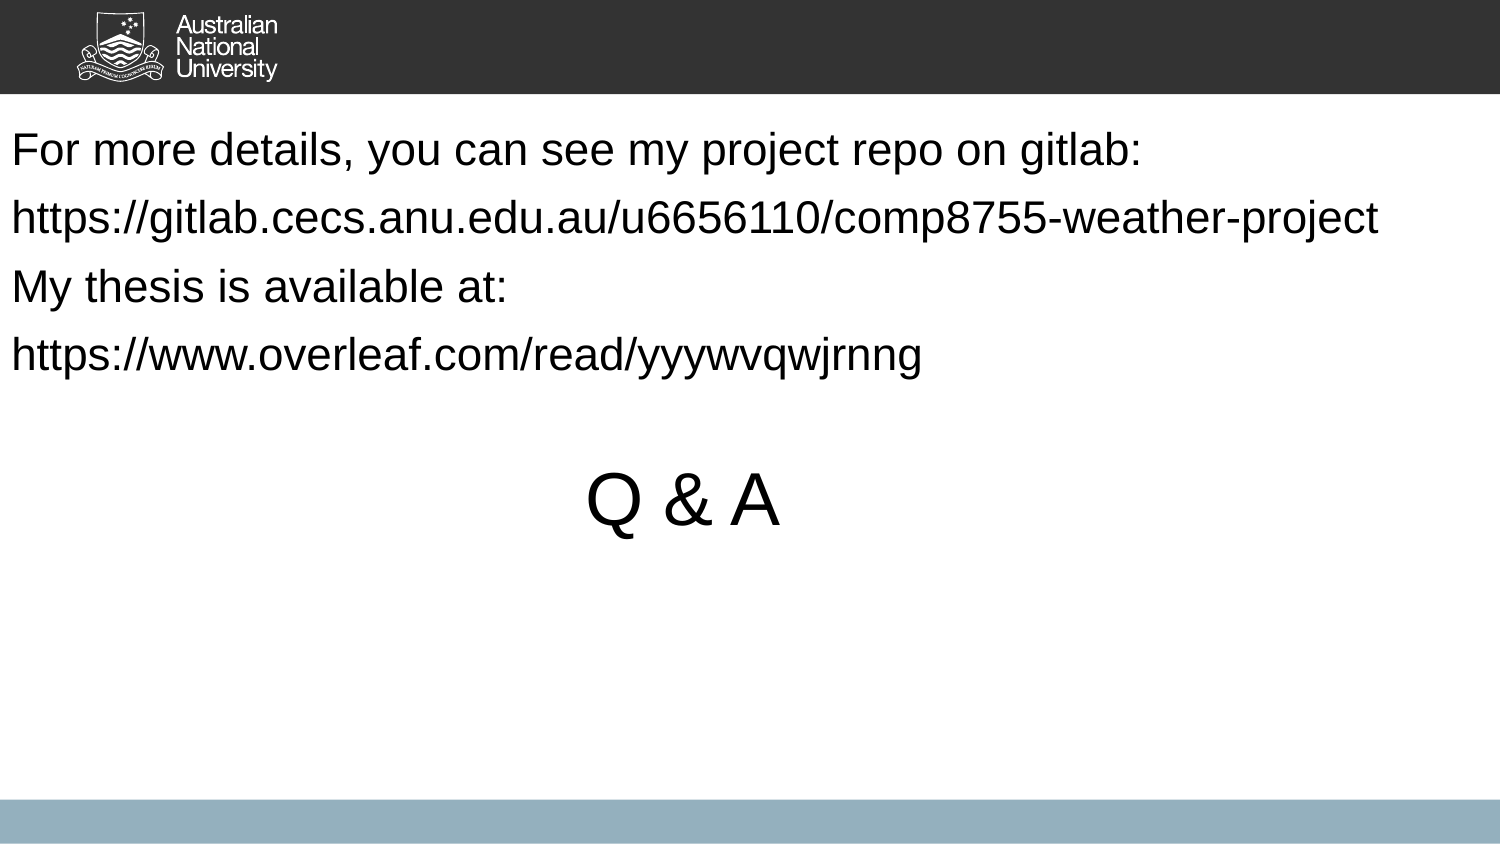

# For more details, you can see my project repo on gitlab:
https://gitlab.cecs.anu.edu.au/u6656110/comp8755-weather-project
My thesis is available at:
https://www.overleaf.com/read/yyywvqwjrnng
Q & A